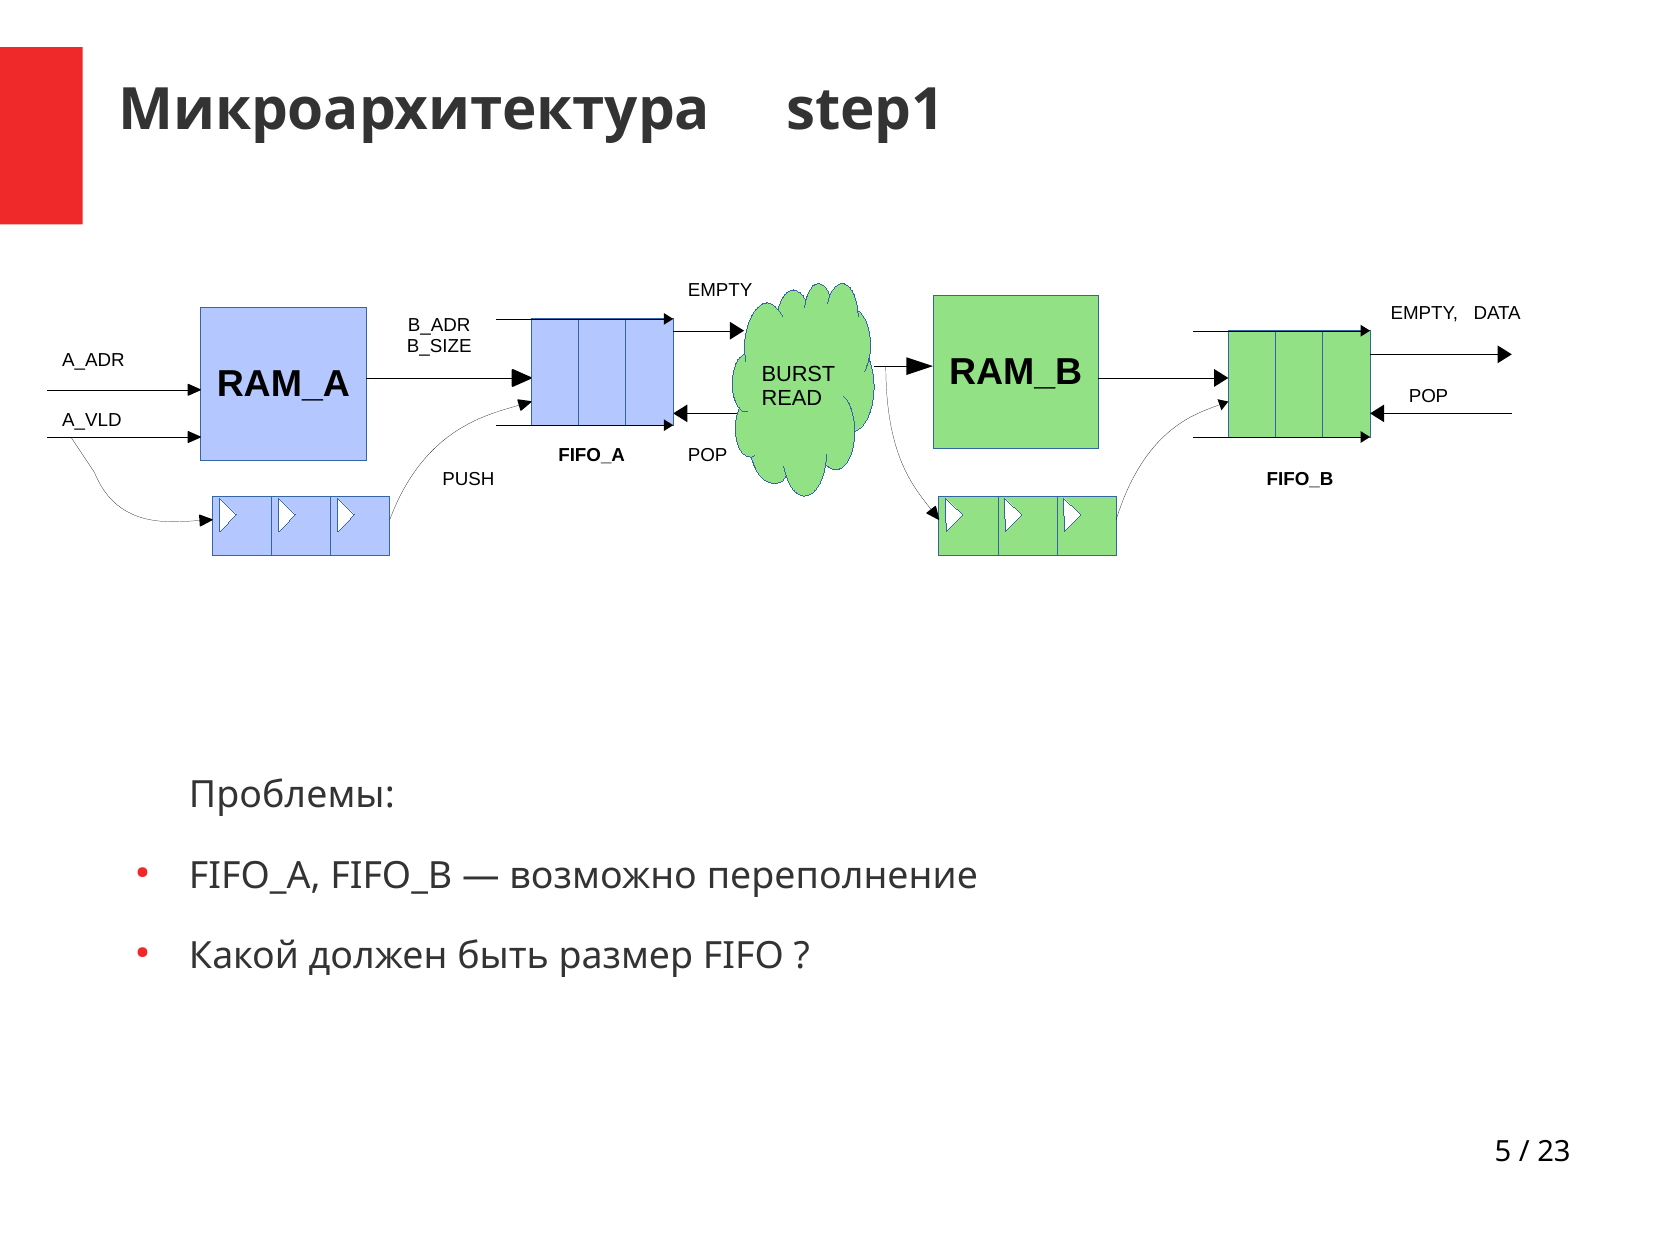

# Микроархитектура step1
EMPTY
BURST
READ
RAM_B
EMPTY, DATA
RAM_A
B_ADR
B_SIZE
A_ADR
POP
A_VLD
POP
FIFO_A
PUSH
FIFO_B
Проблемы:
FIFO_A, FIFO_B — возможно переполнение
Какой должен быть размер FIFO ?
5